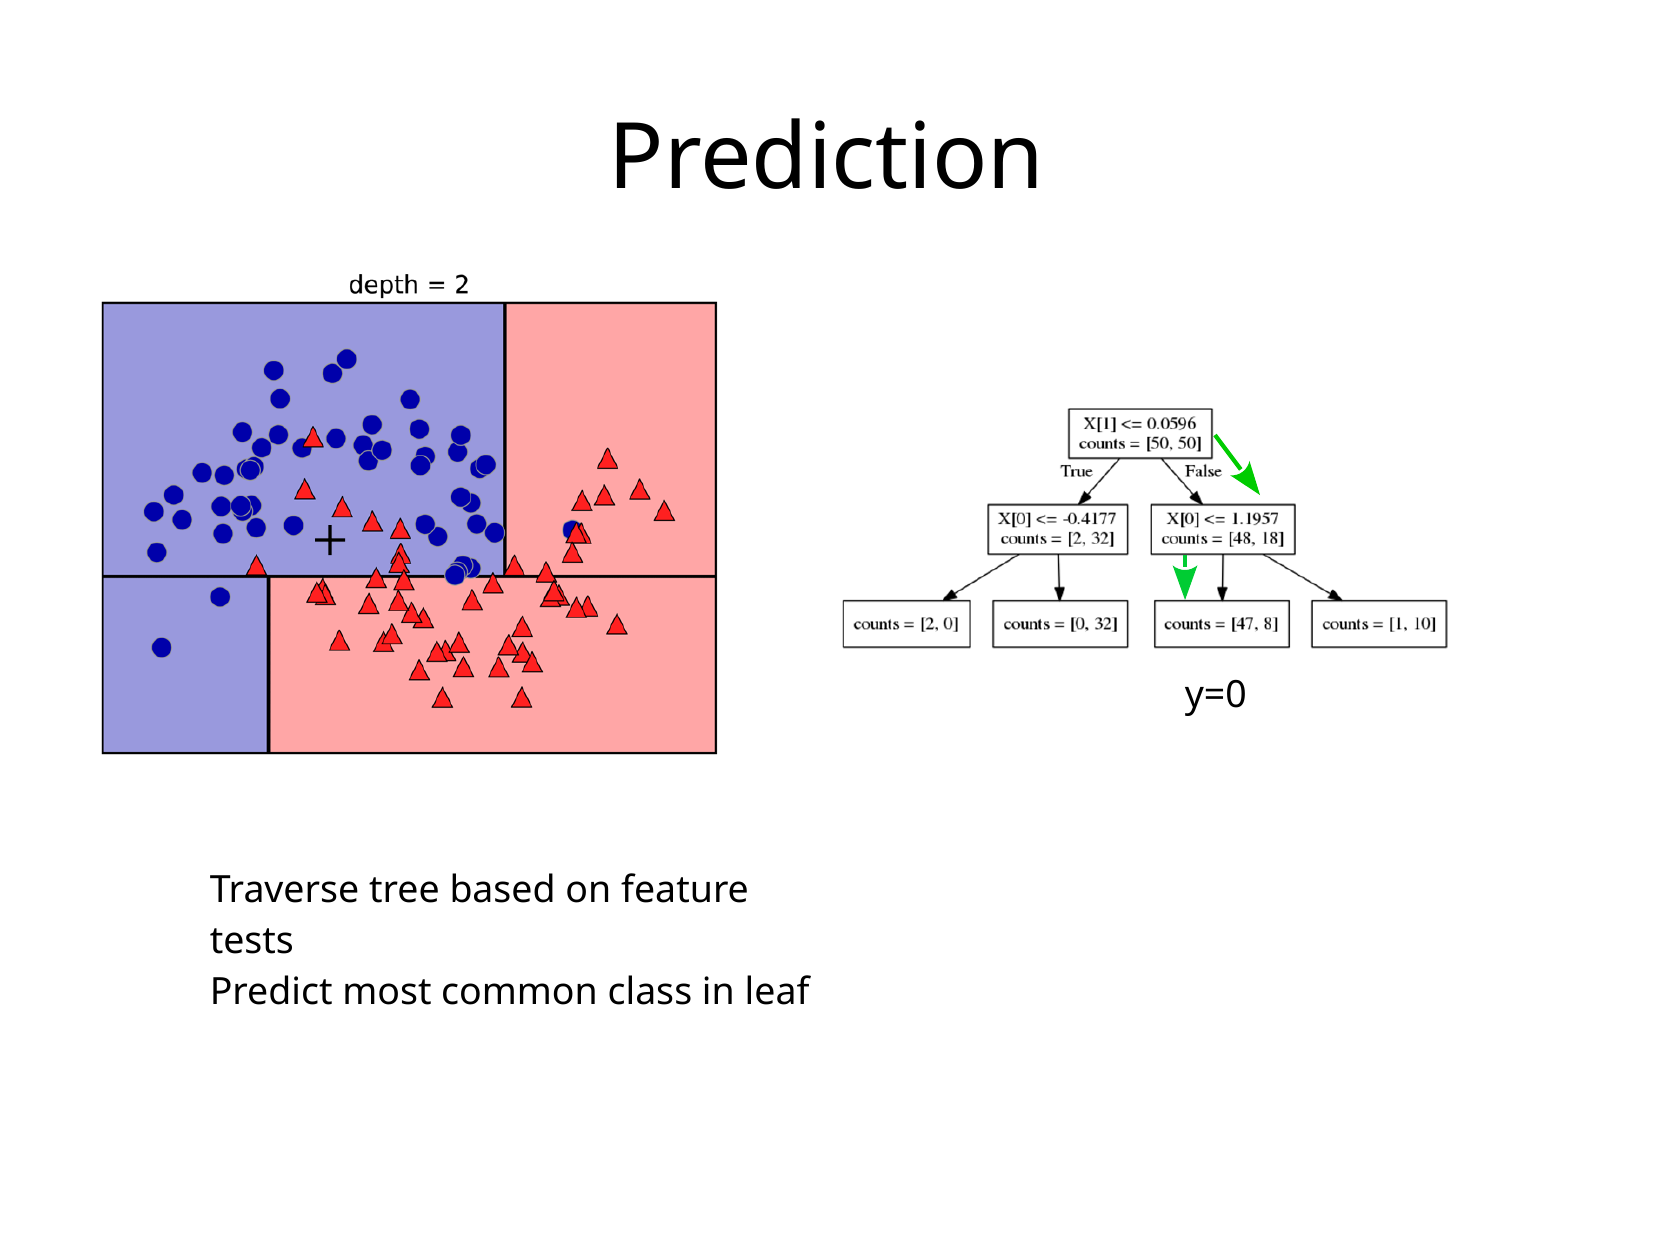

# Prediction
y=0
Traverse tree based on feature tests
Predict most common class in leaf